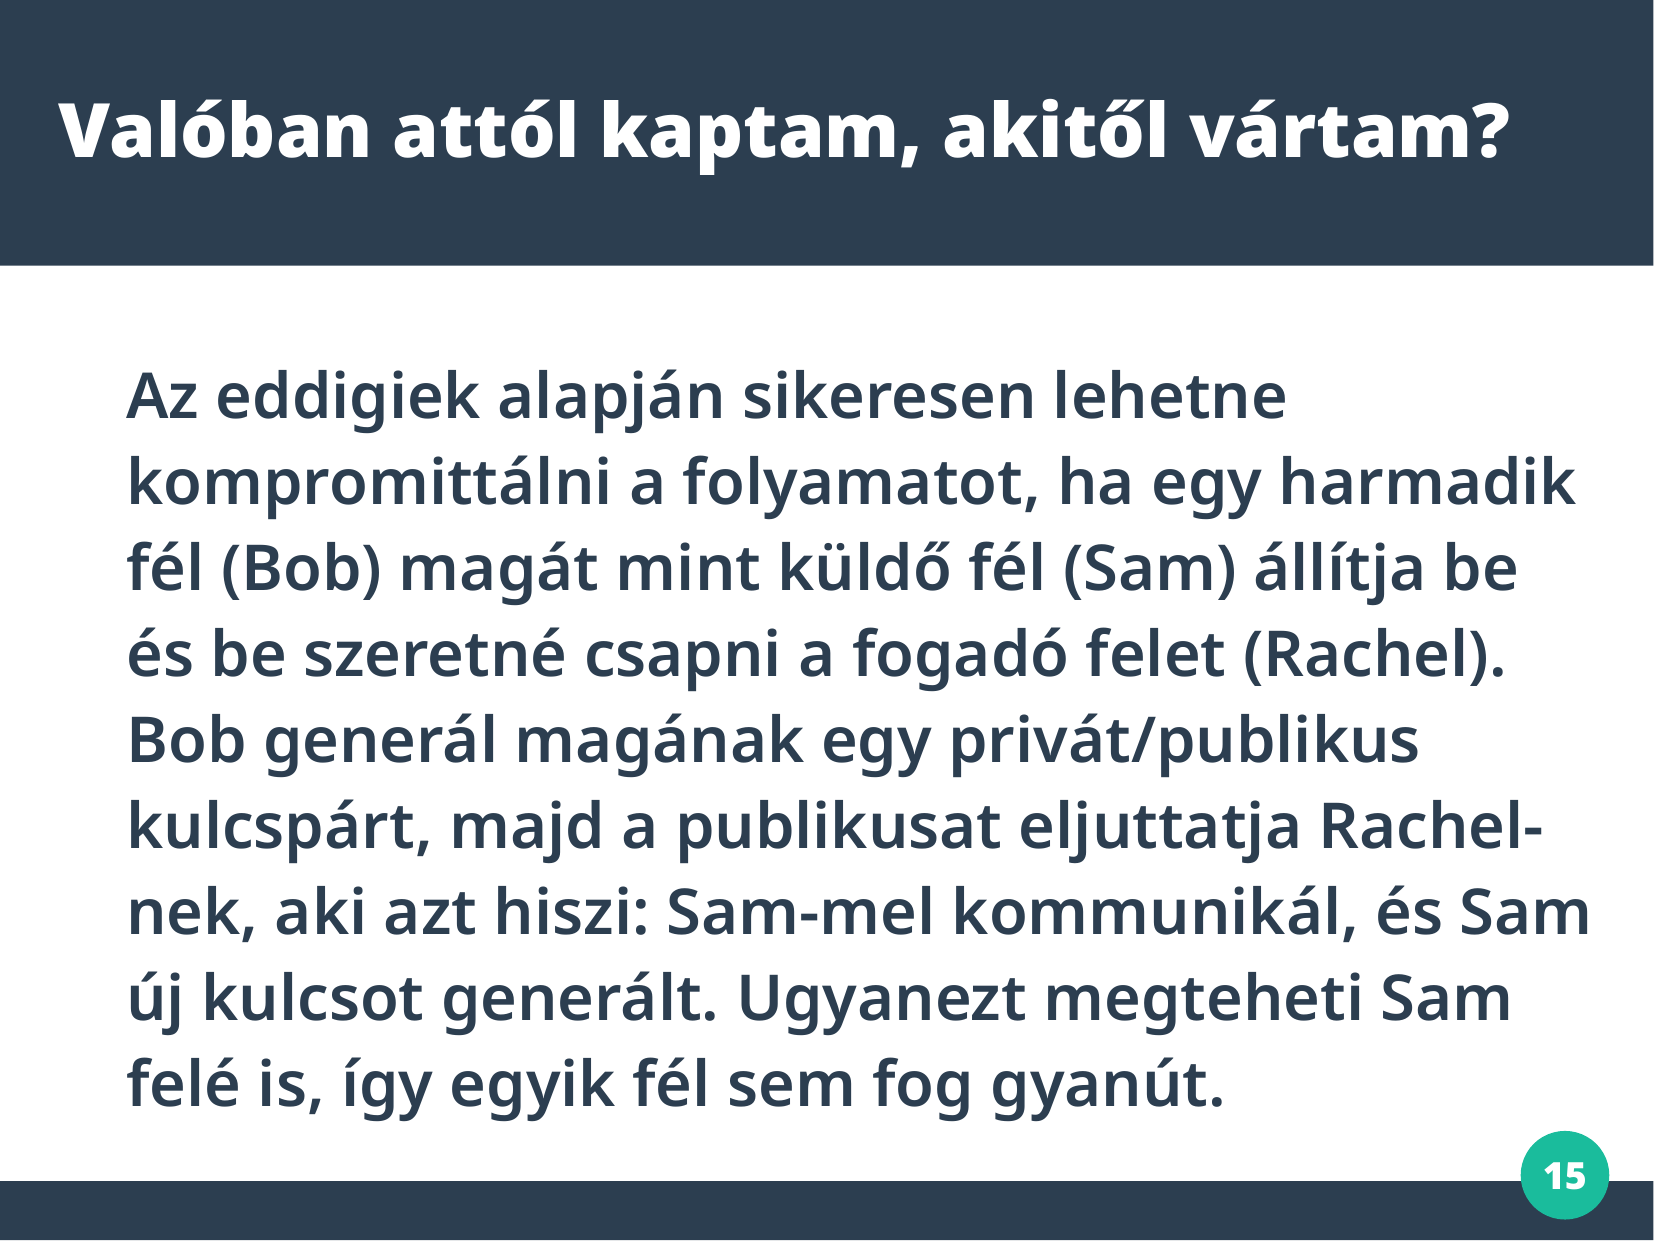

# Valóban attól kaptam, akitől vártam?
Az eddigiek alapján sikeresen lehetne kompromittálni a folyamatot, ha egy harmadik fél (Bob) magát mint küldő fél (Sam) állítja be és be szeretné csapni a fogadó felet (Rachel). Bob generál magának egy privát/publikus kulcspárt, majd a publikusat eljuttatja Rachel-nek, aki azt hiszi: Sam-mel kommunikál, és Sam új kulcsot generált. Ugyanezt megteheti Sam felé is, így egyik fél sem fog gyanút.
15